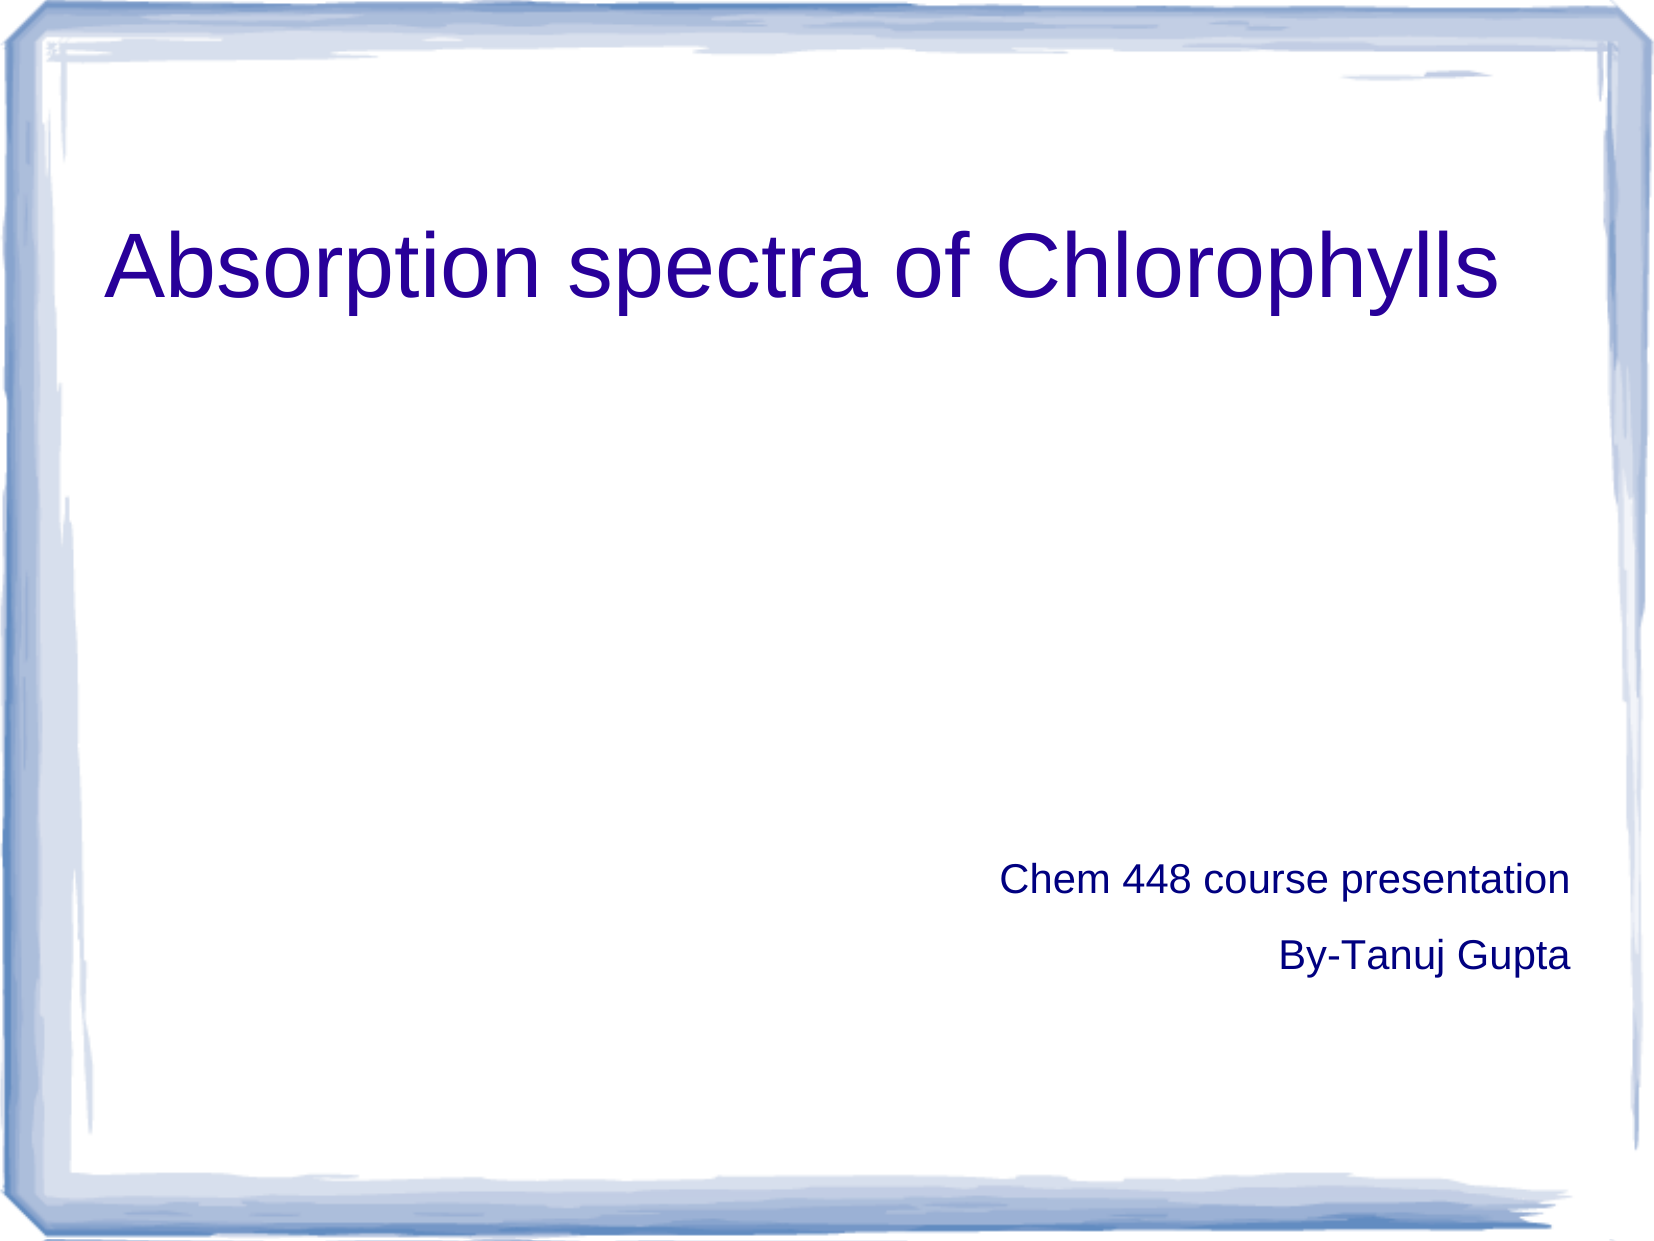

# Absorption spectra of Chlorophylls
Chem 448 course presentation
By-Tanuj Gupta